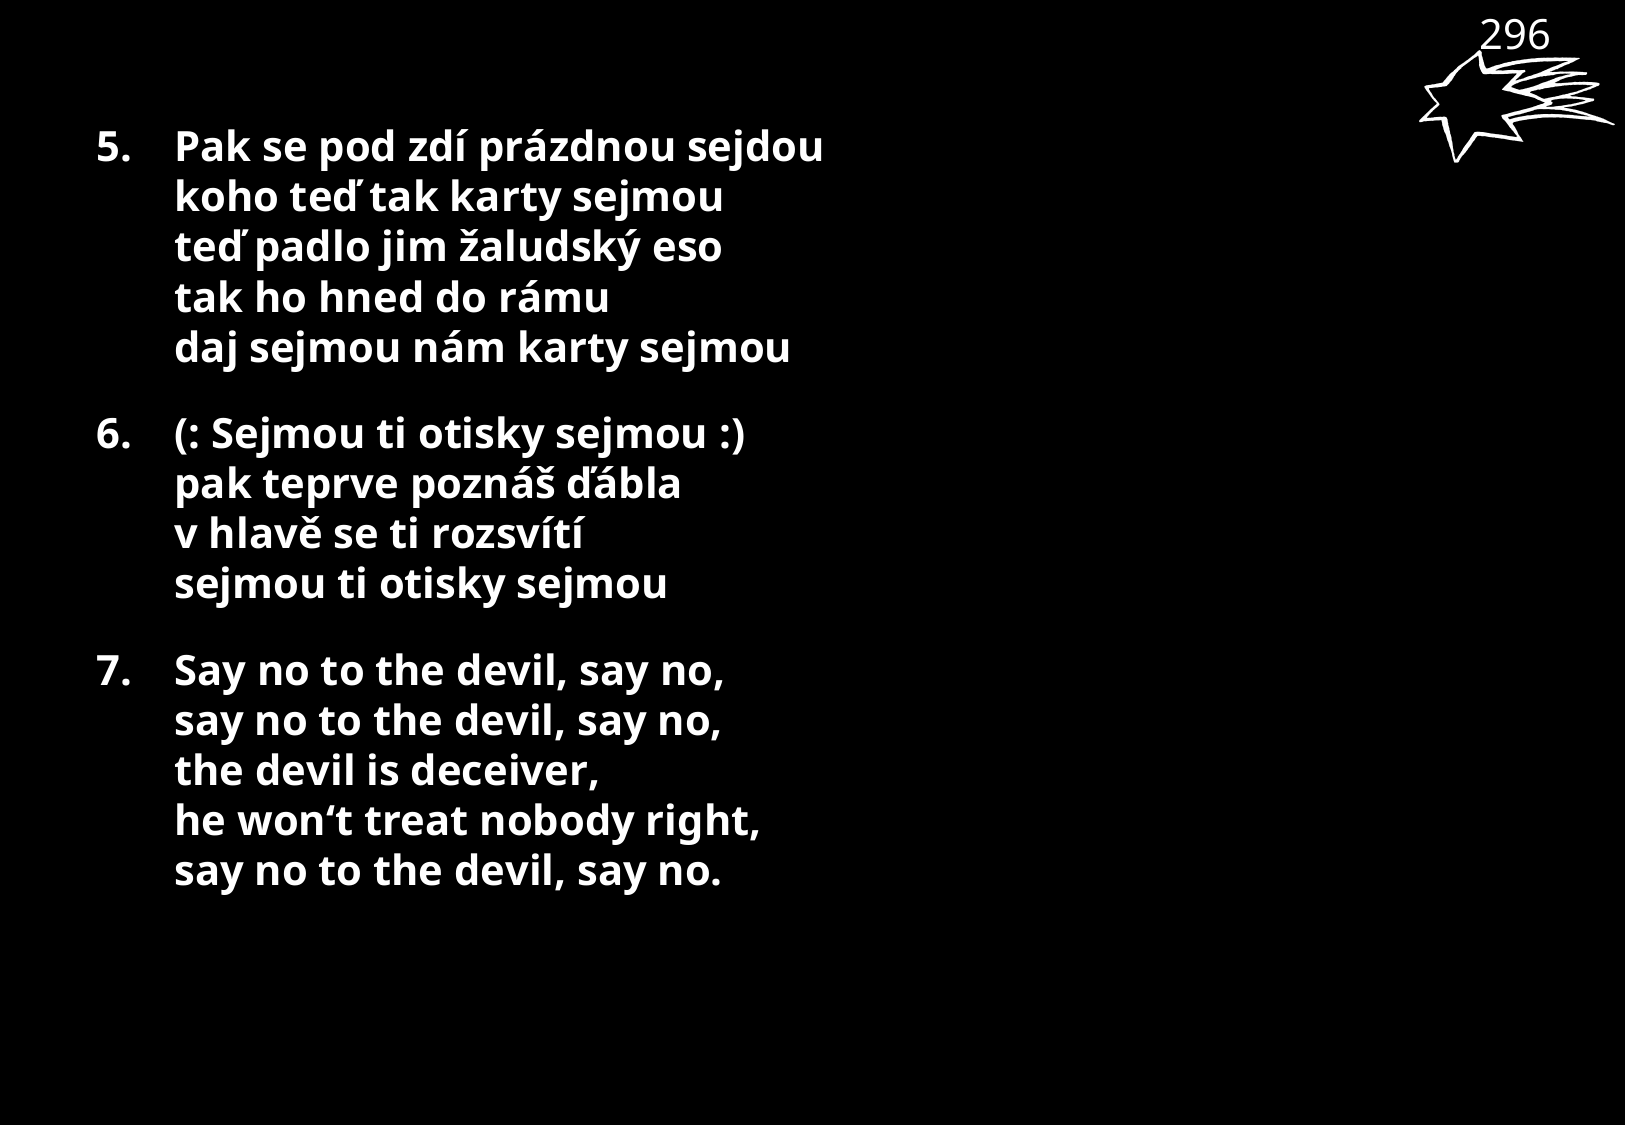

296
# 5.	Pak se pod zdí prázdnou sejdou koho teď tak karty sejmou teď padlo jim žaludský eso tak ho hned do rámu daj sejmou nám karty sejmou
6.	(: Sejmou ti otisky sejmou :)
pak teprve poznáš ďábla
v hlavě se ti rozsvítí
sejmou ti otisky sejmou
7. 	Say no to the devil, say no,
say no to the devil, say no,
the devil is deceiver,
he won‘t treat nobody right,
say no to the devil, say no.